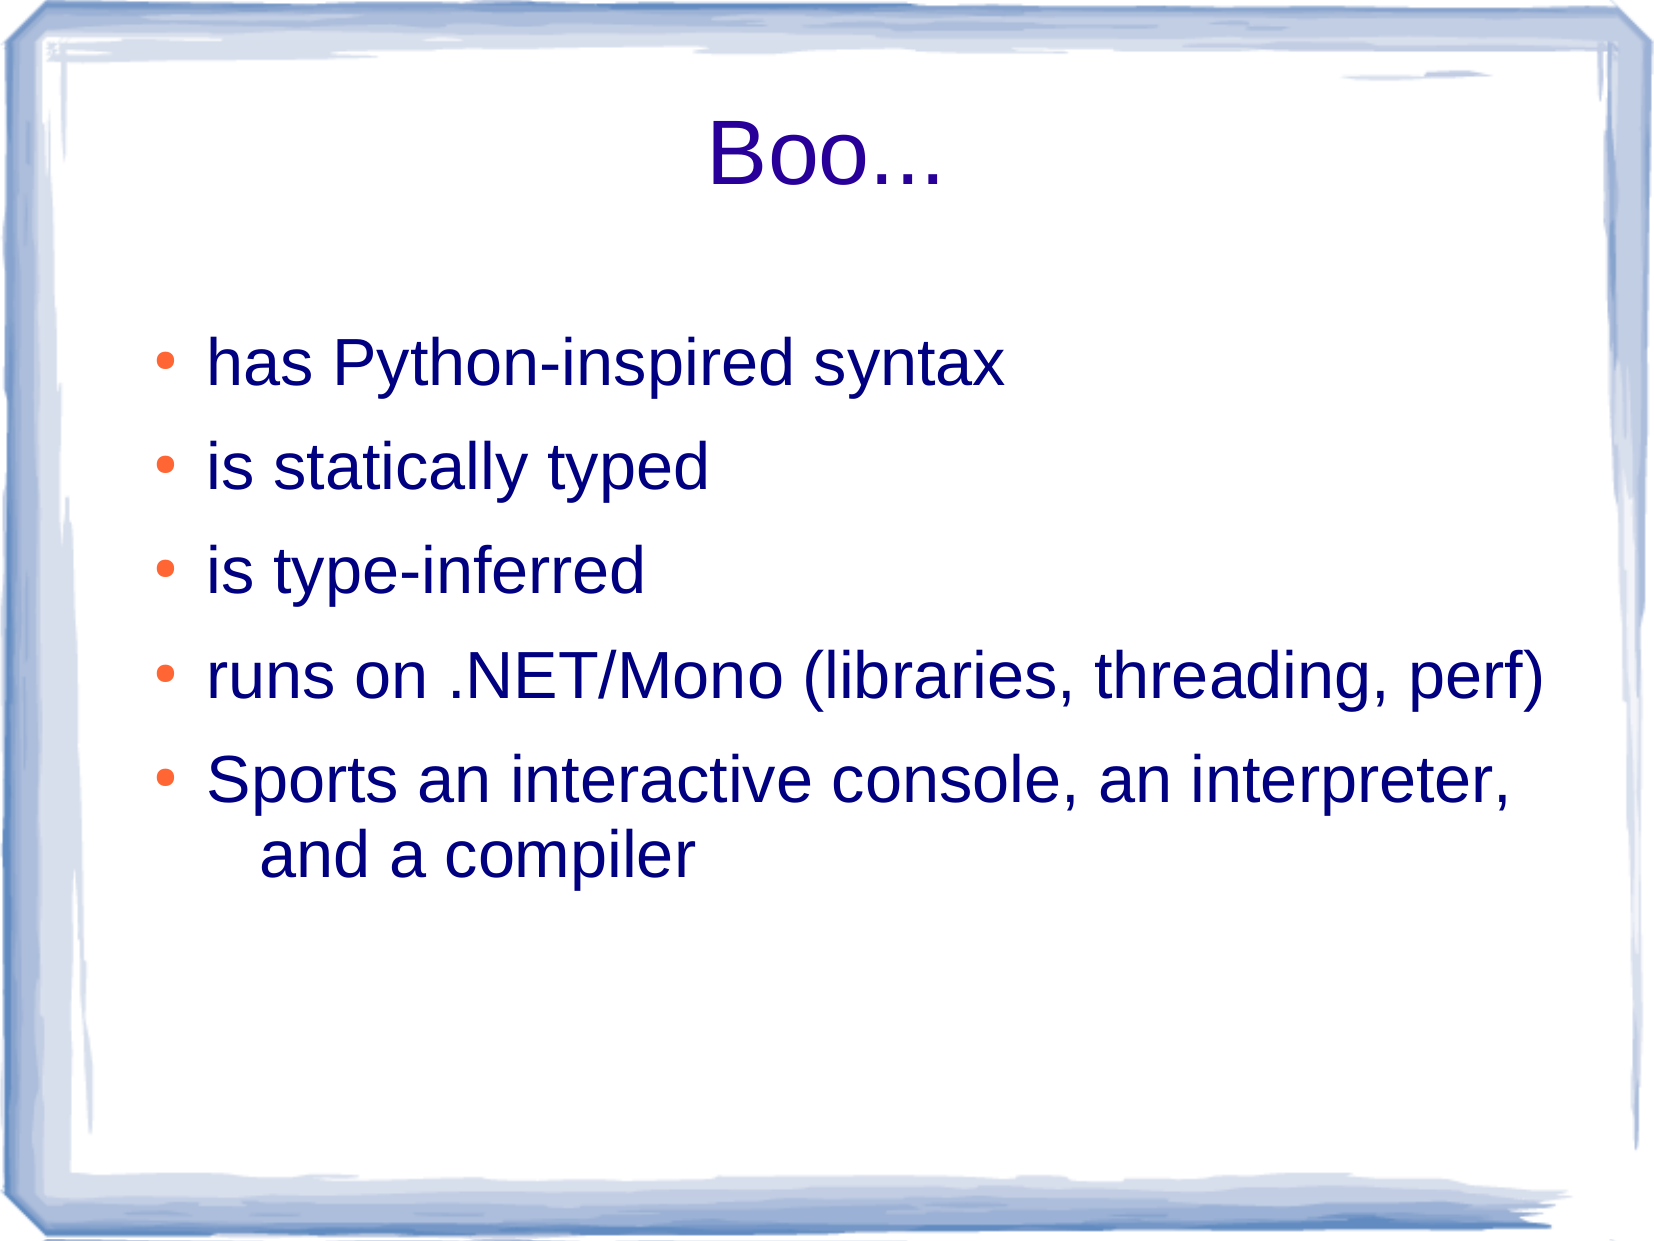

# Boo...
has Python-inspired syntax
is statically typed
is type-inferred
runs on .NET/Mono (libraries, threading, perf)
Sports an interactive console, an interpreter, and a compiler